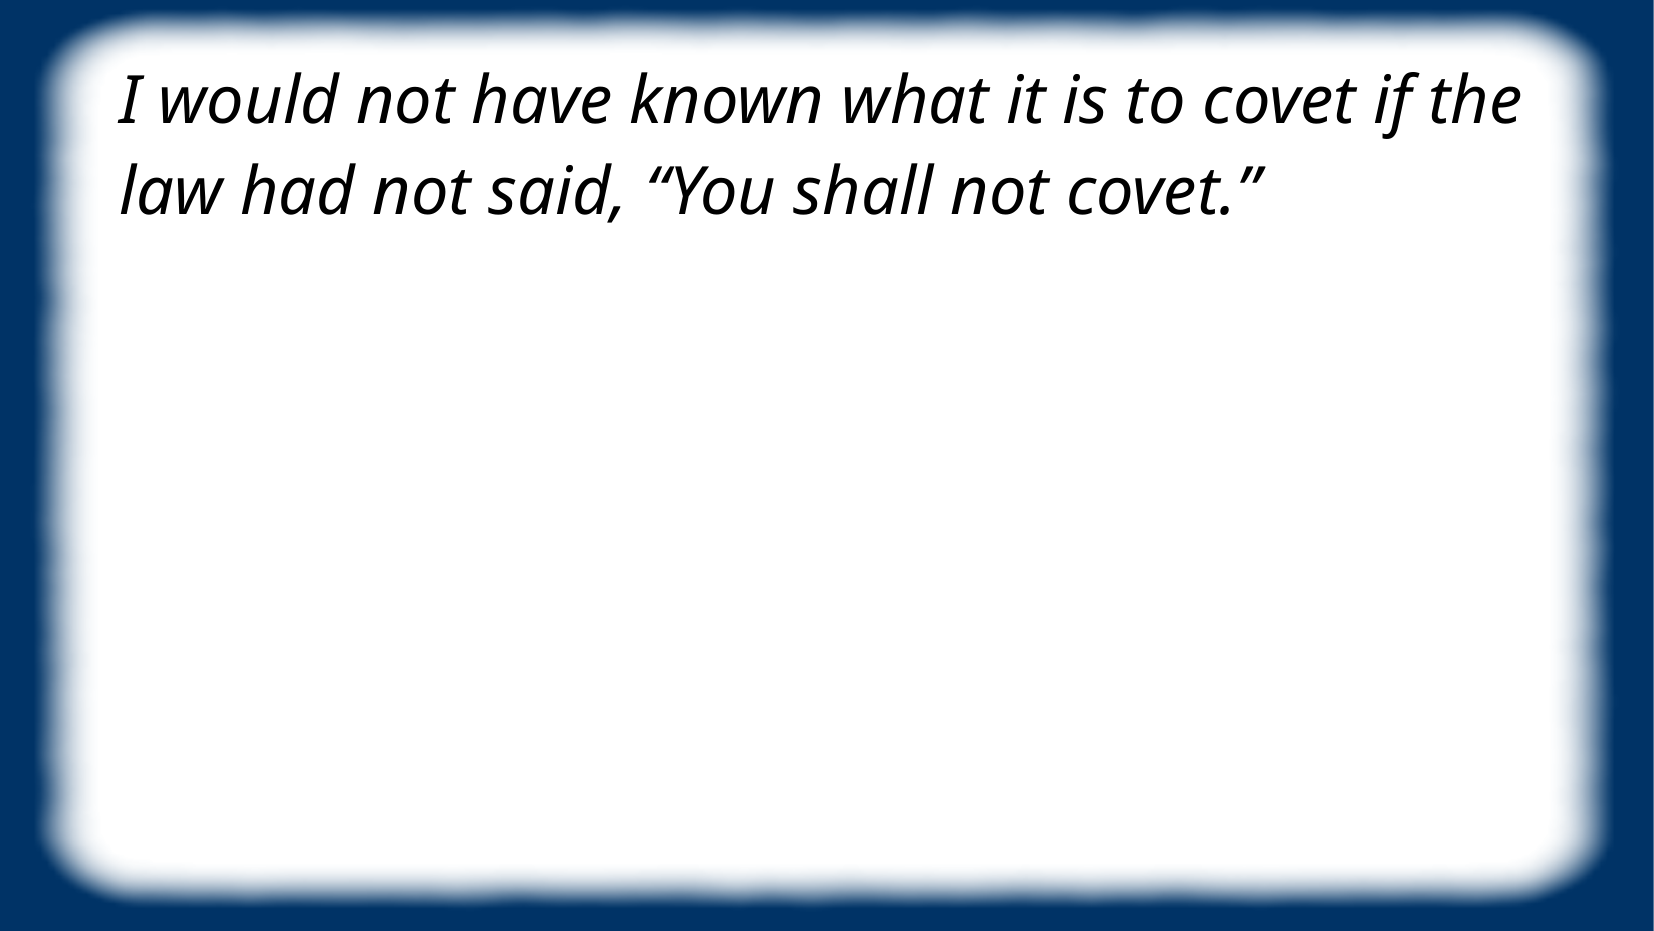

I would not have known what it is to covet if the law had not said, “You shall not covet.”